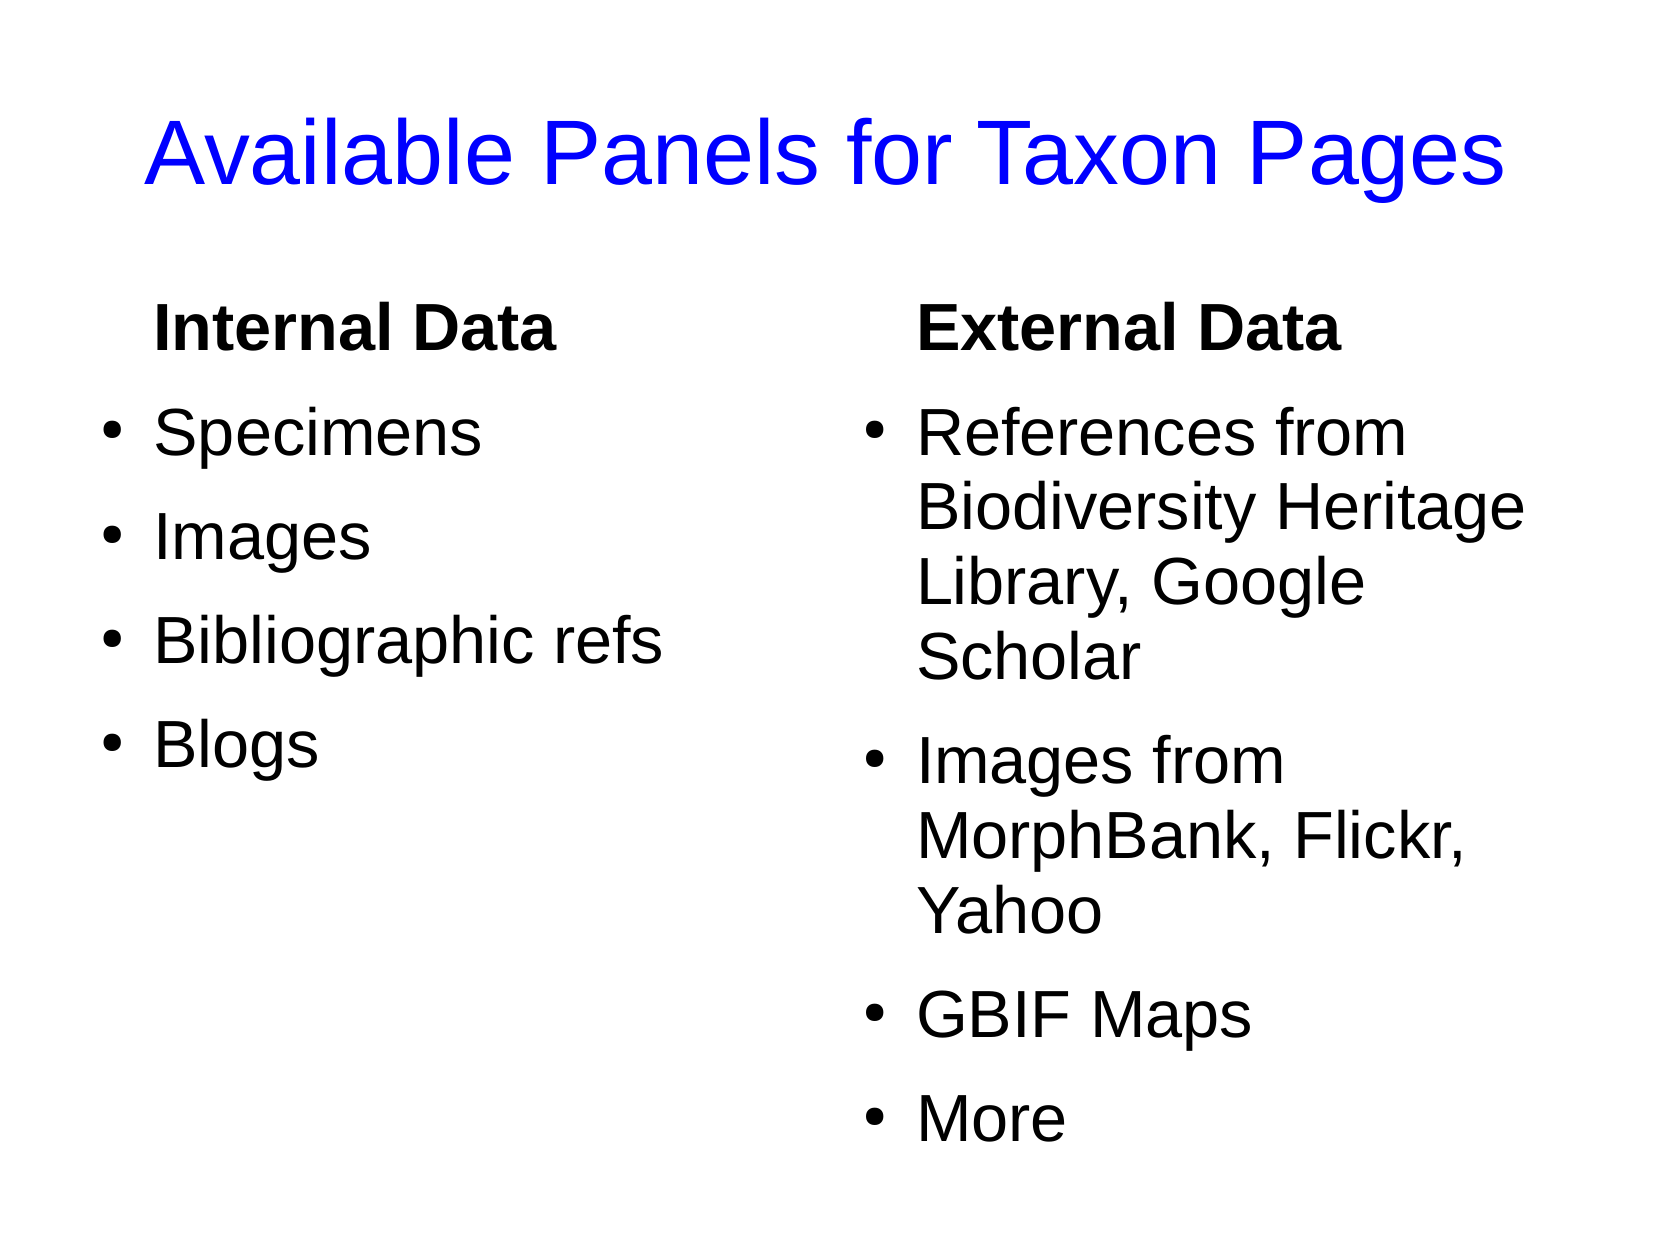

# Available Panels for Taxon Pages
Internal Data
Specimens
Images
Bibliographic refs
Blogs
External Data
References from Biodiversity Heritage Library, Google Scholar
Images from MorphBank, Flickr, Yahoo
GBIF Maps
More